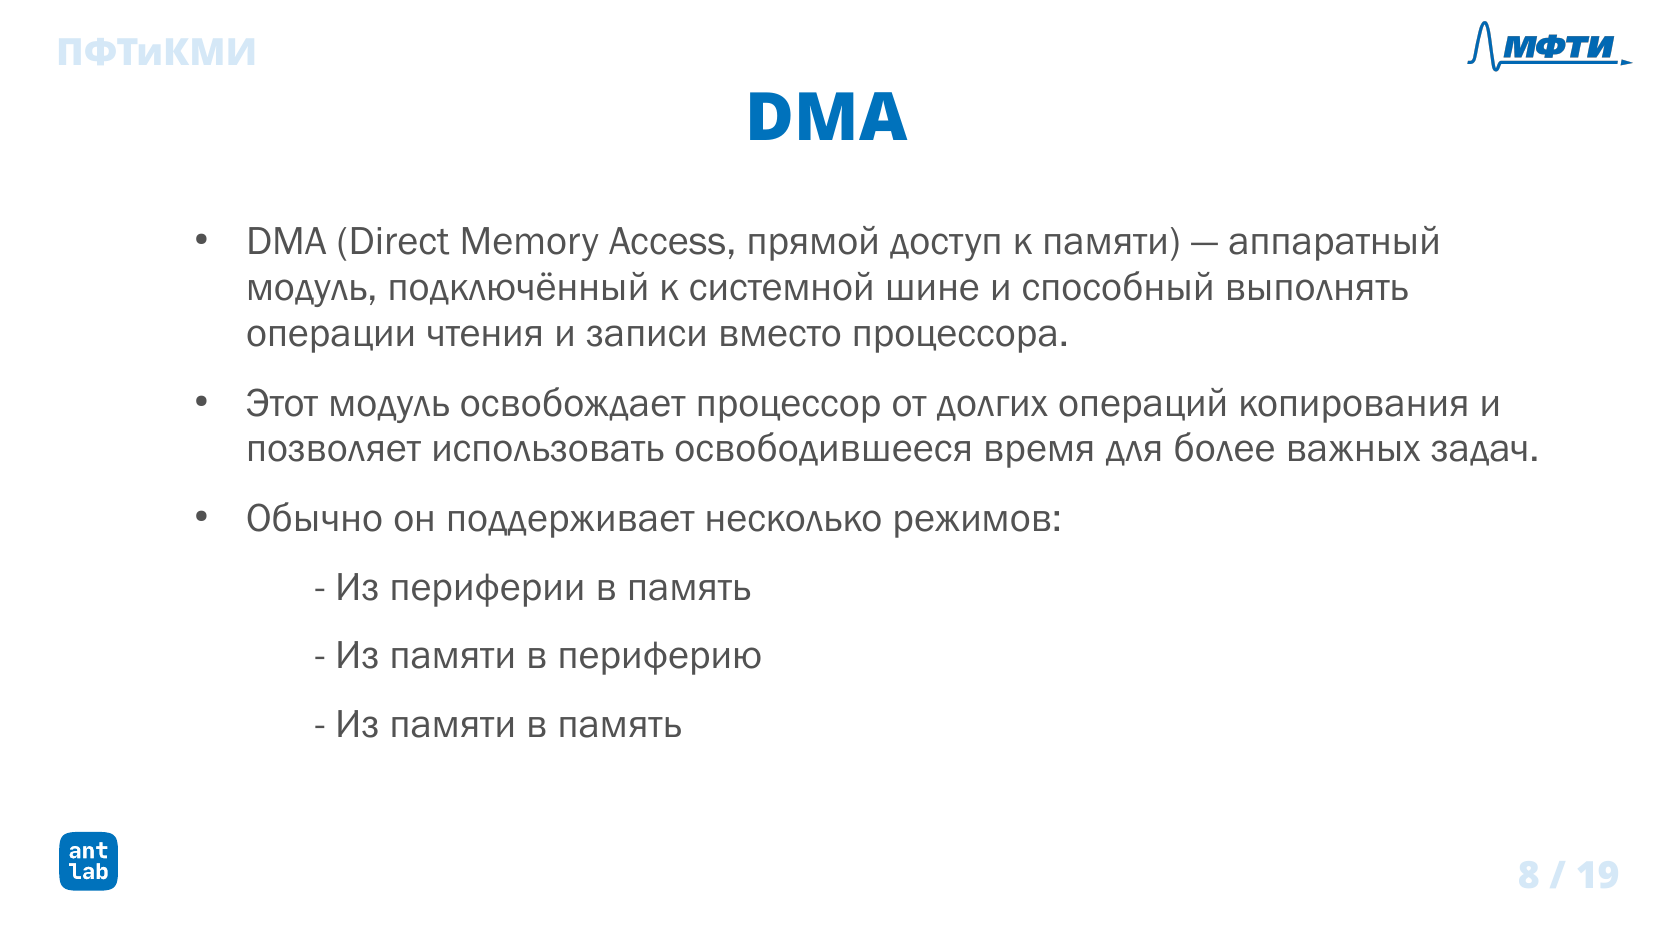

# DMA
DMA (Direct Memory Access, прямой доступ к памяти) — аппаратный модуль, подключённый к системной шине и способный выполнять операции чтения и записи вместо процессора.
Этот модуль освобождает процессор от долгих операций копирования и позволяет использовать освободившееся время для более важных задач.
Обычно он поддерживает несколько режимов:
- Из периферии в память
- Из памяти в периферию
- Из памяти в память